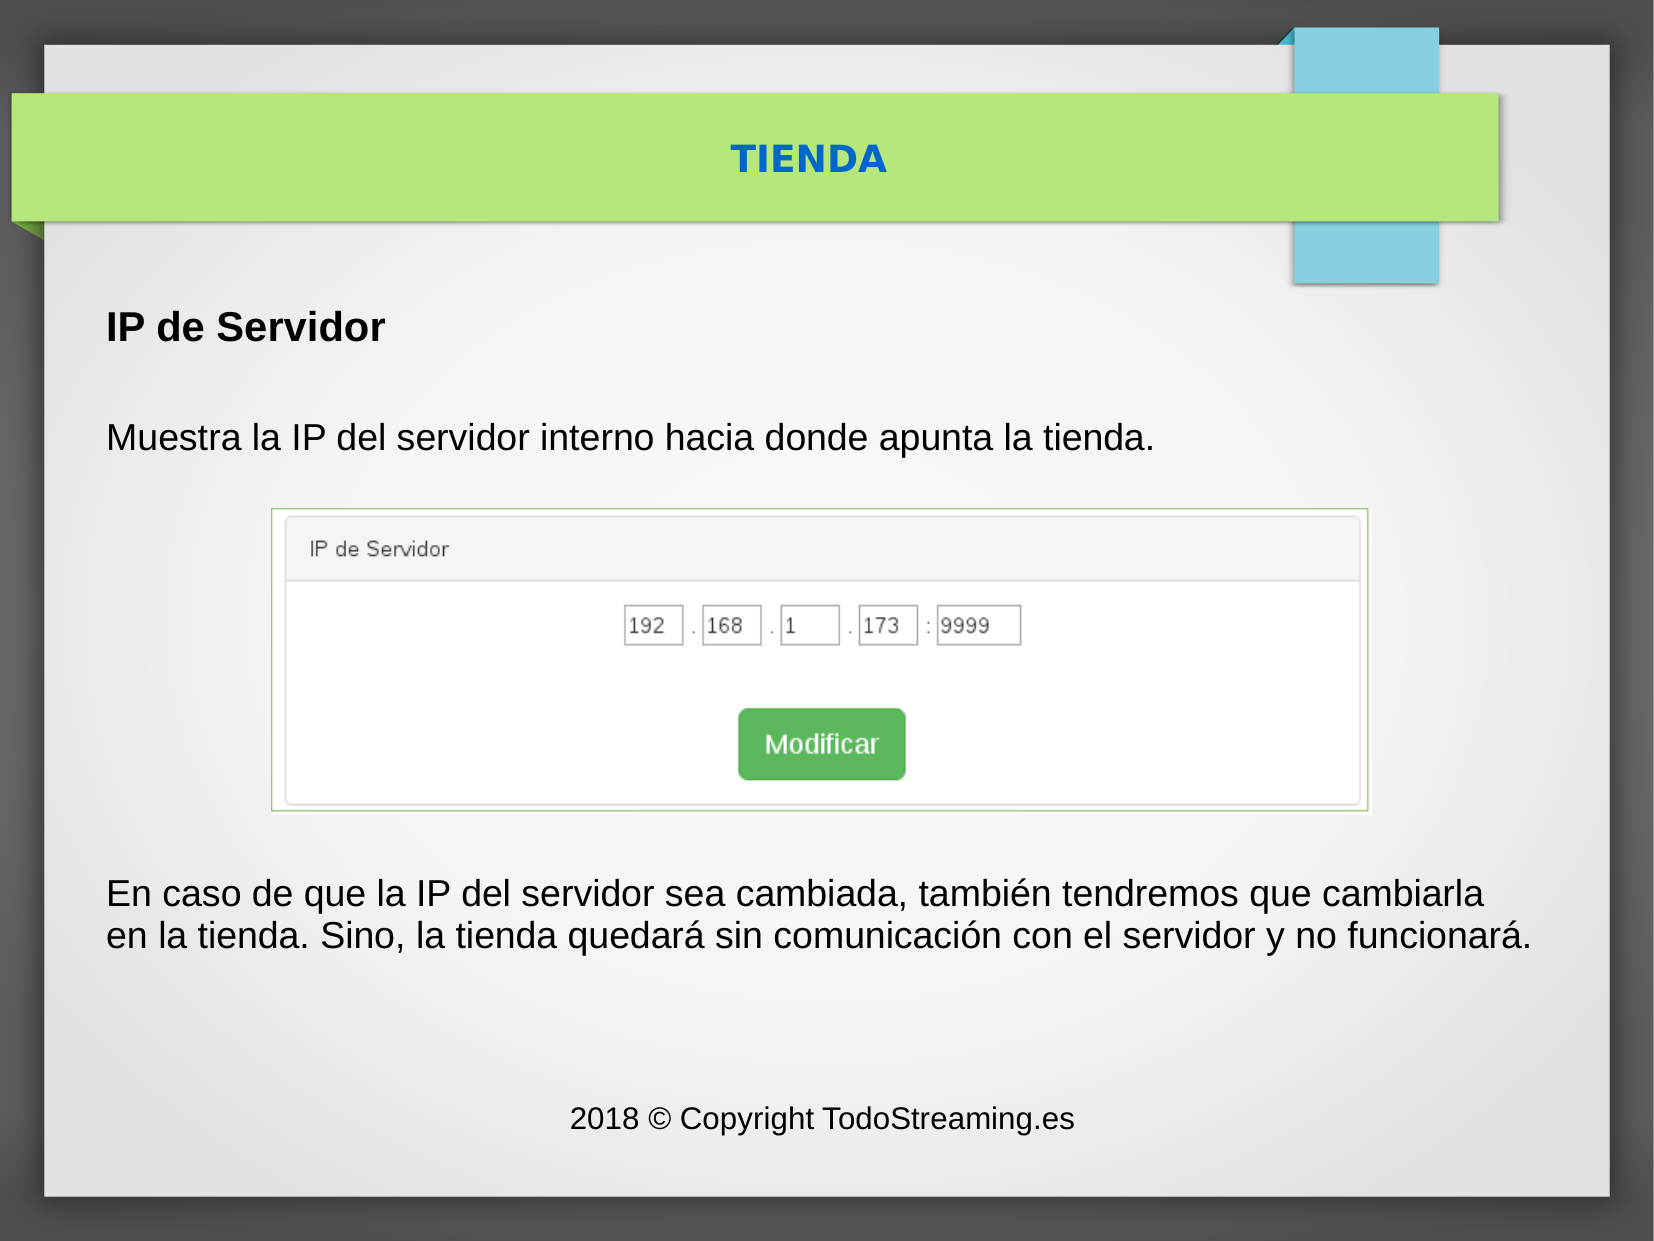

# TIENDA
IP de Servidor
Muestra la IP del servidor interno hacia donde apunta la tienda.
En caso de que la IP del servidor sea cambiada, también tendremos que cambiarla en la tienda. Sino, la tienda quedará sin comunicación con el servidor y no funcionará.
2018 © Copyright TodoStreaming.es